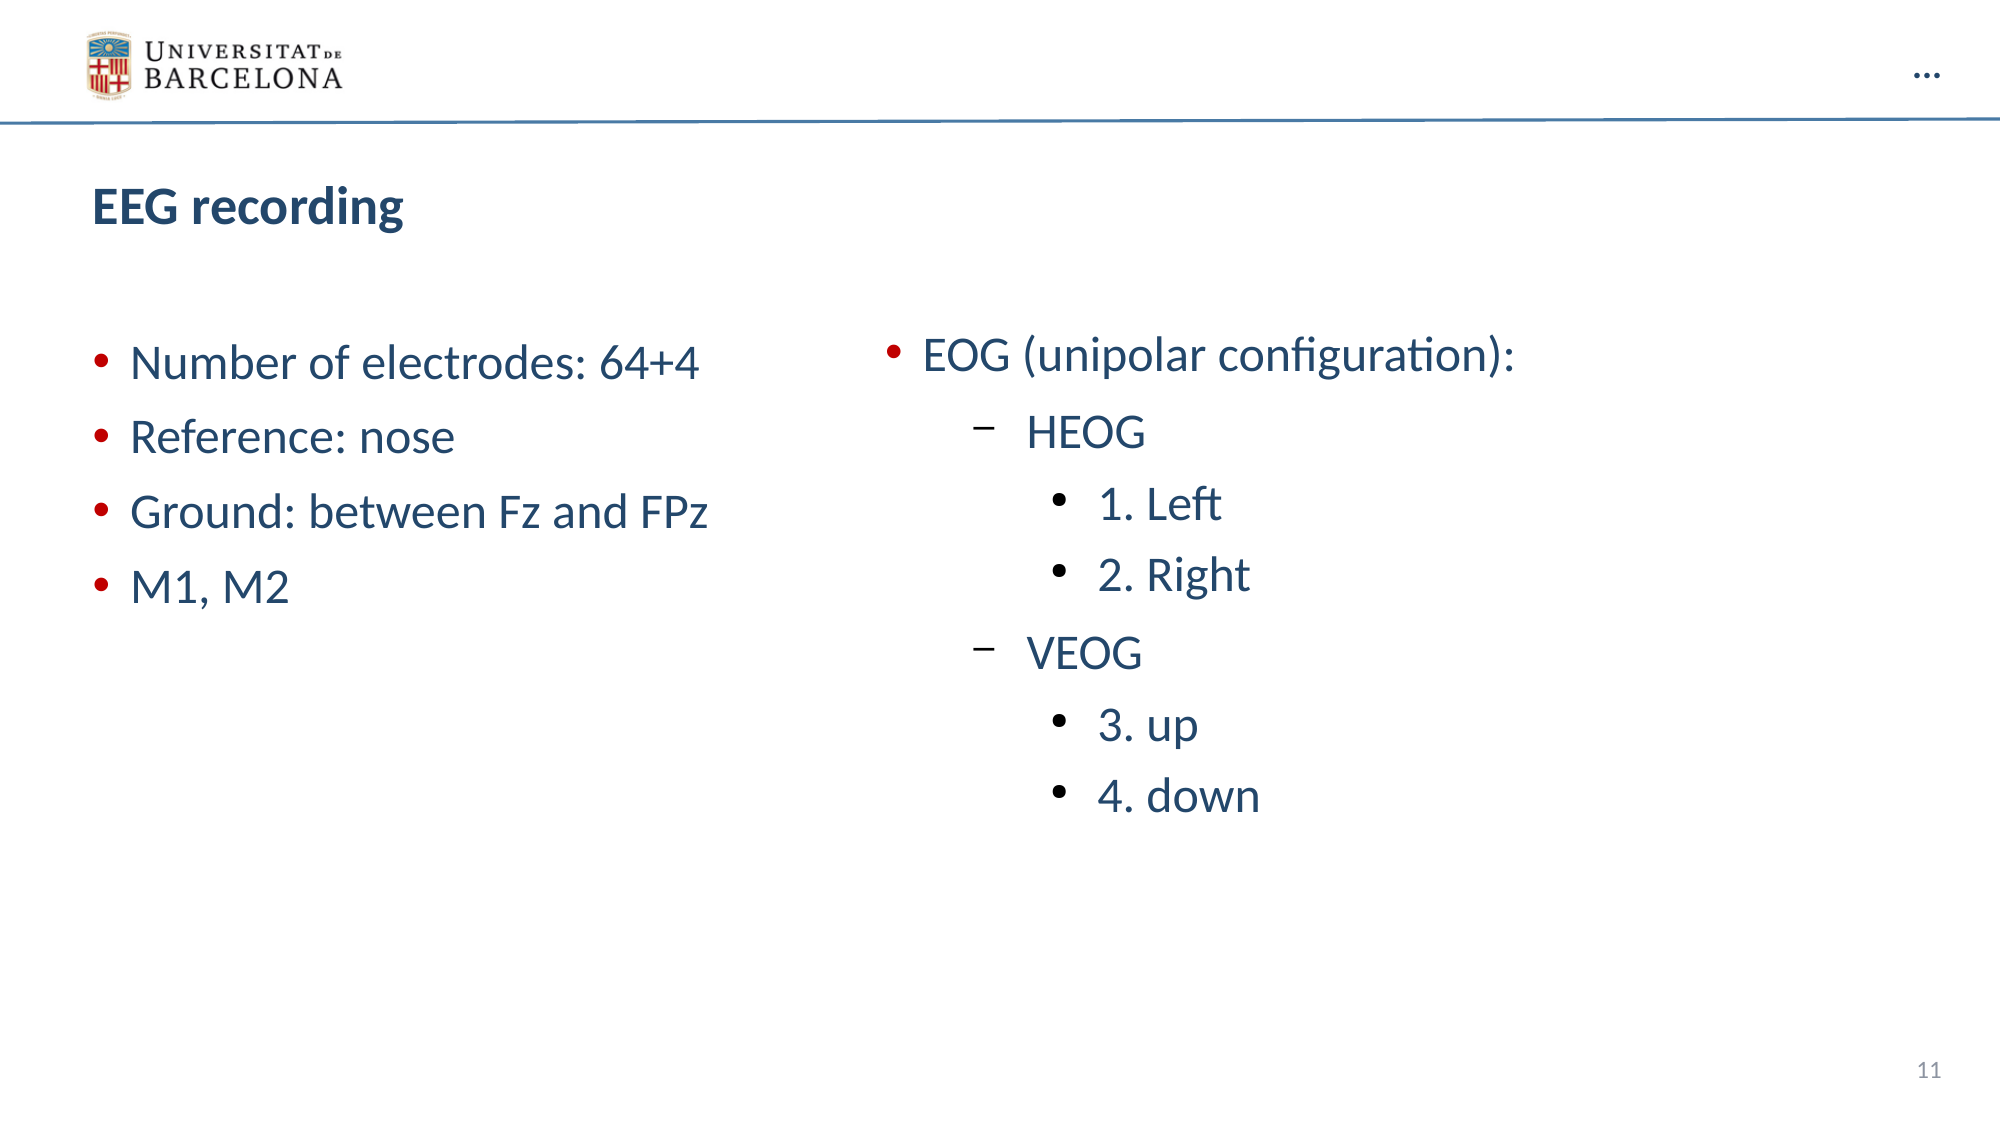

# ...
EEG recording
Number of electrodes: 64+4
Reference: nose
Ground: between Fz and FPz
M1, M2
EOG (unipolar configuration):
HEOG
1. Left
2. Right
VEOG
3. up
4. down